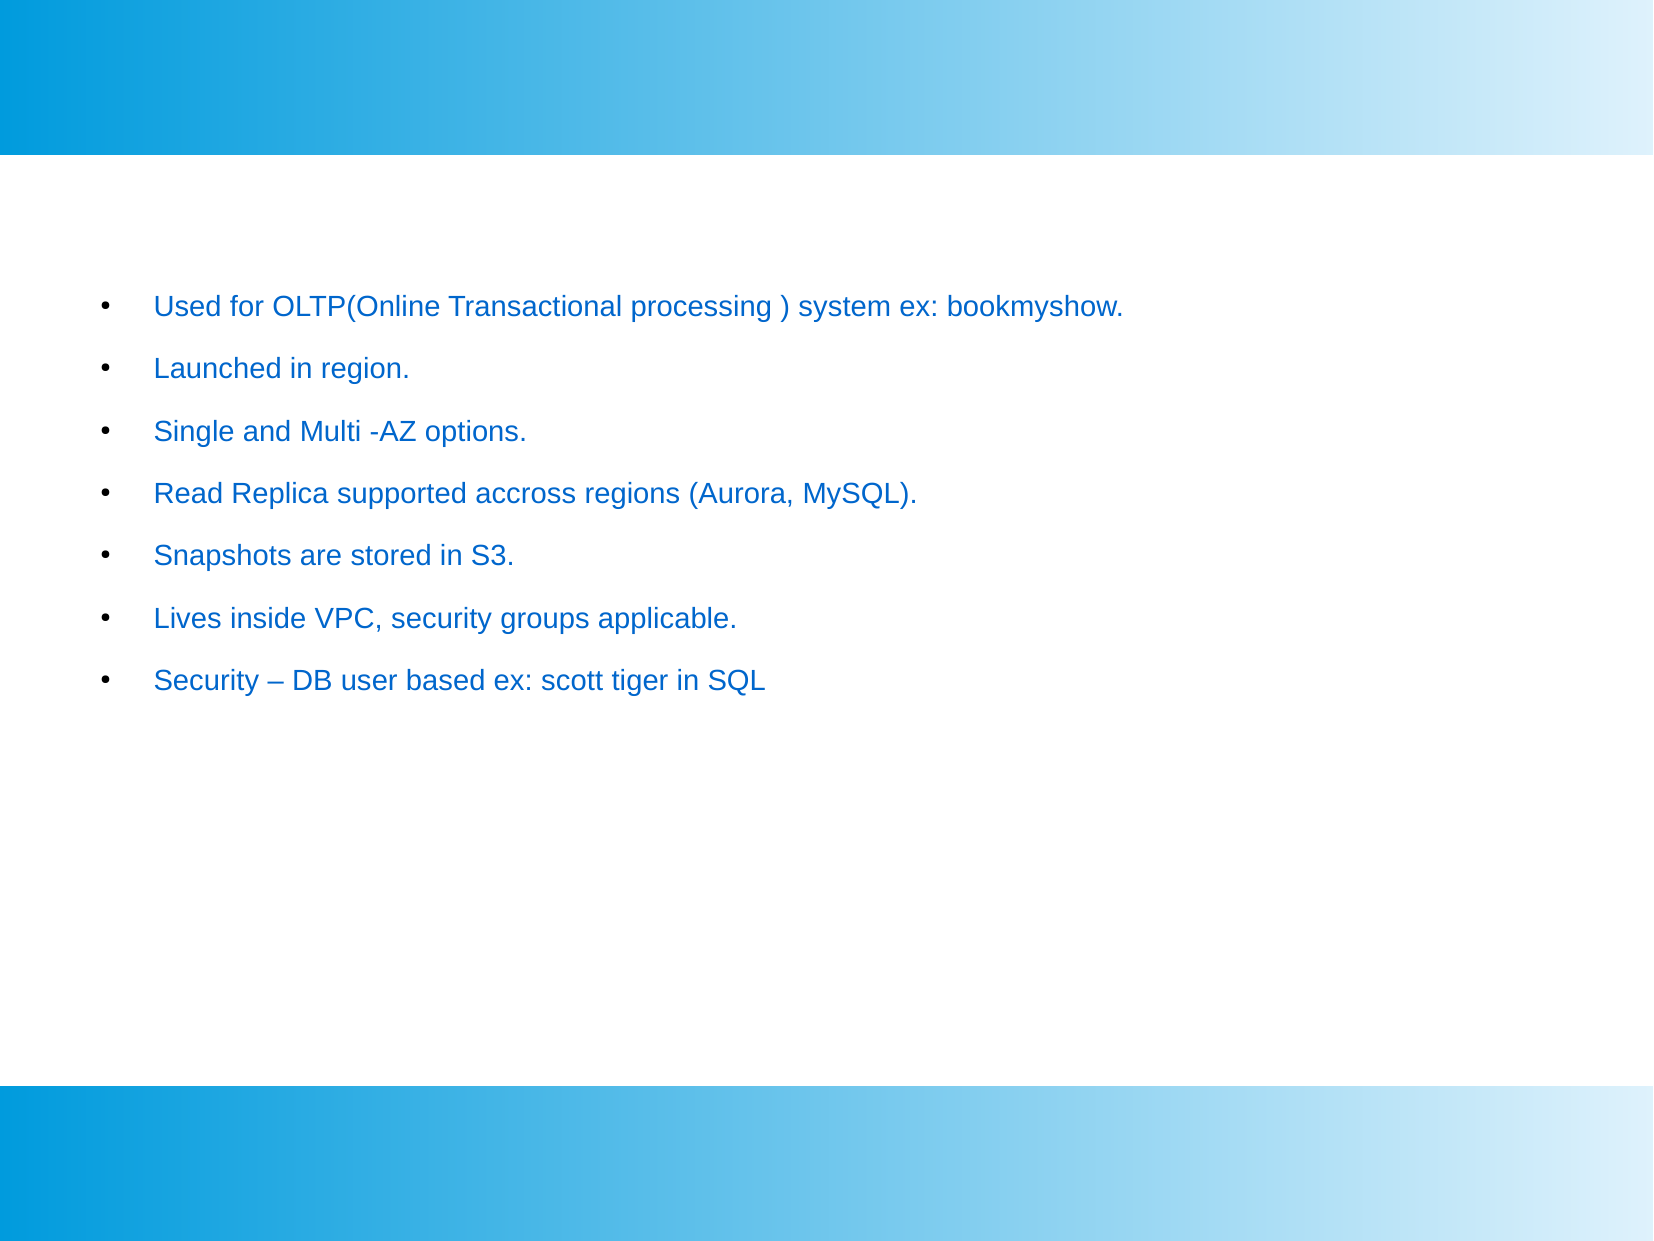

#
Used for OLTP(Online Transactional processing ) system ex: bookmyshow.
Launched in region.
Single and Multi -AZ options.
Read Replica supported accross regions (Aurora, MySQL).
Snapshots are stored in S3.
Lives inside VPC, security groups applicable.
Security – DB user based ex: scott tiger in SQL